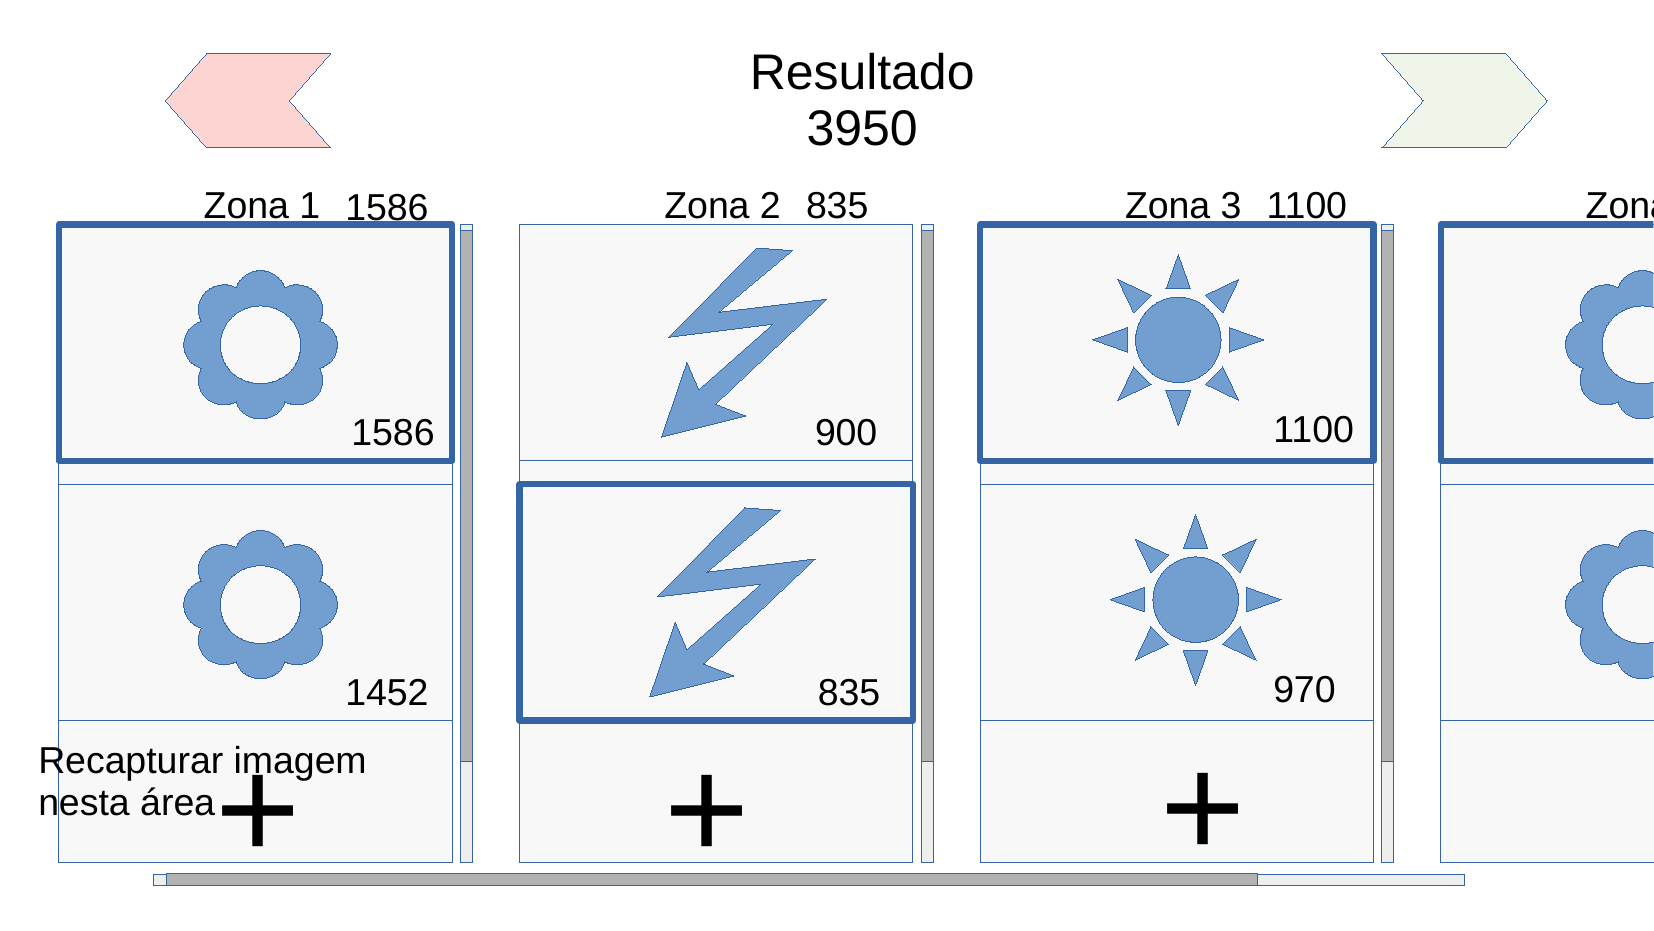

Resultado
3950
Zona 1
Zona 2
835
Zona 3
1100
Zona 4
429
1586
1100
1586
900
429
970
325
1452
835
+
+
+
Recapturar imagem nesta área